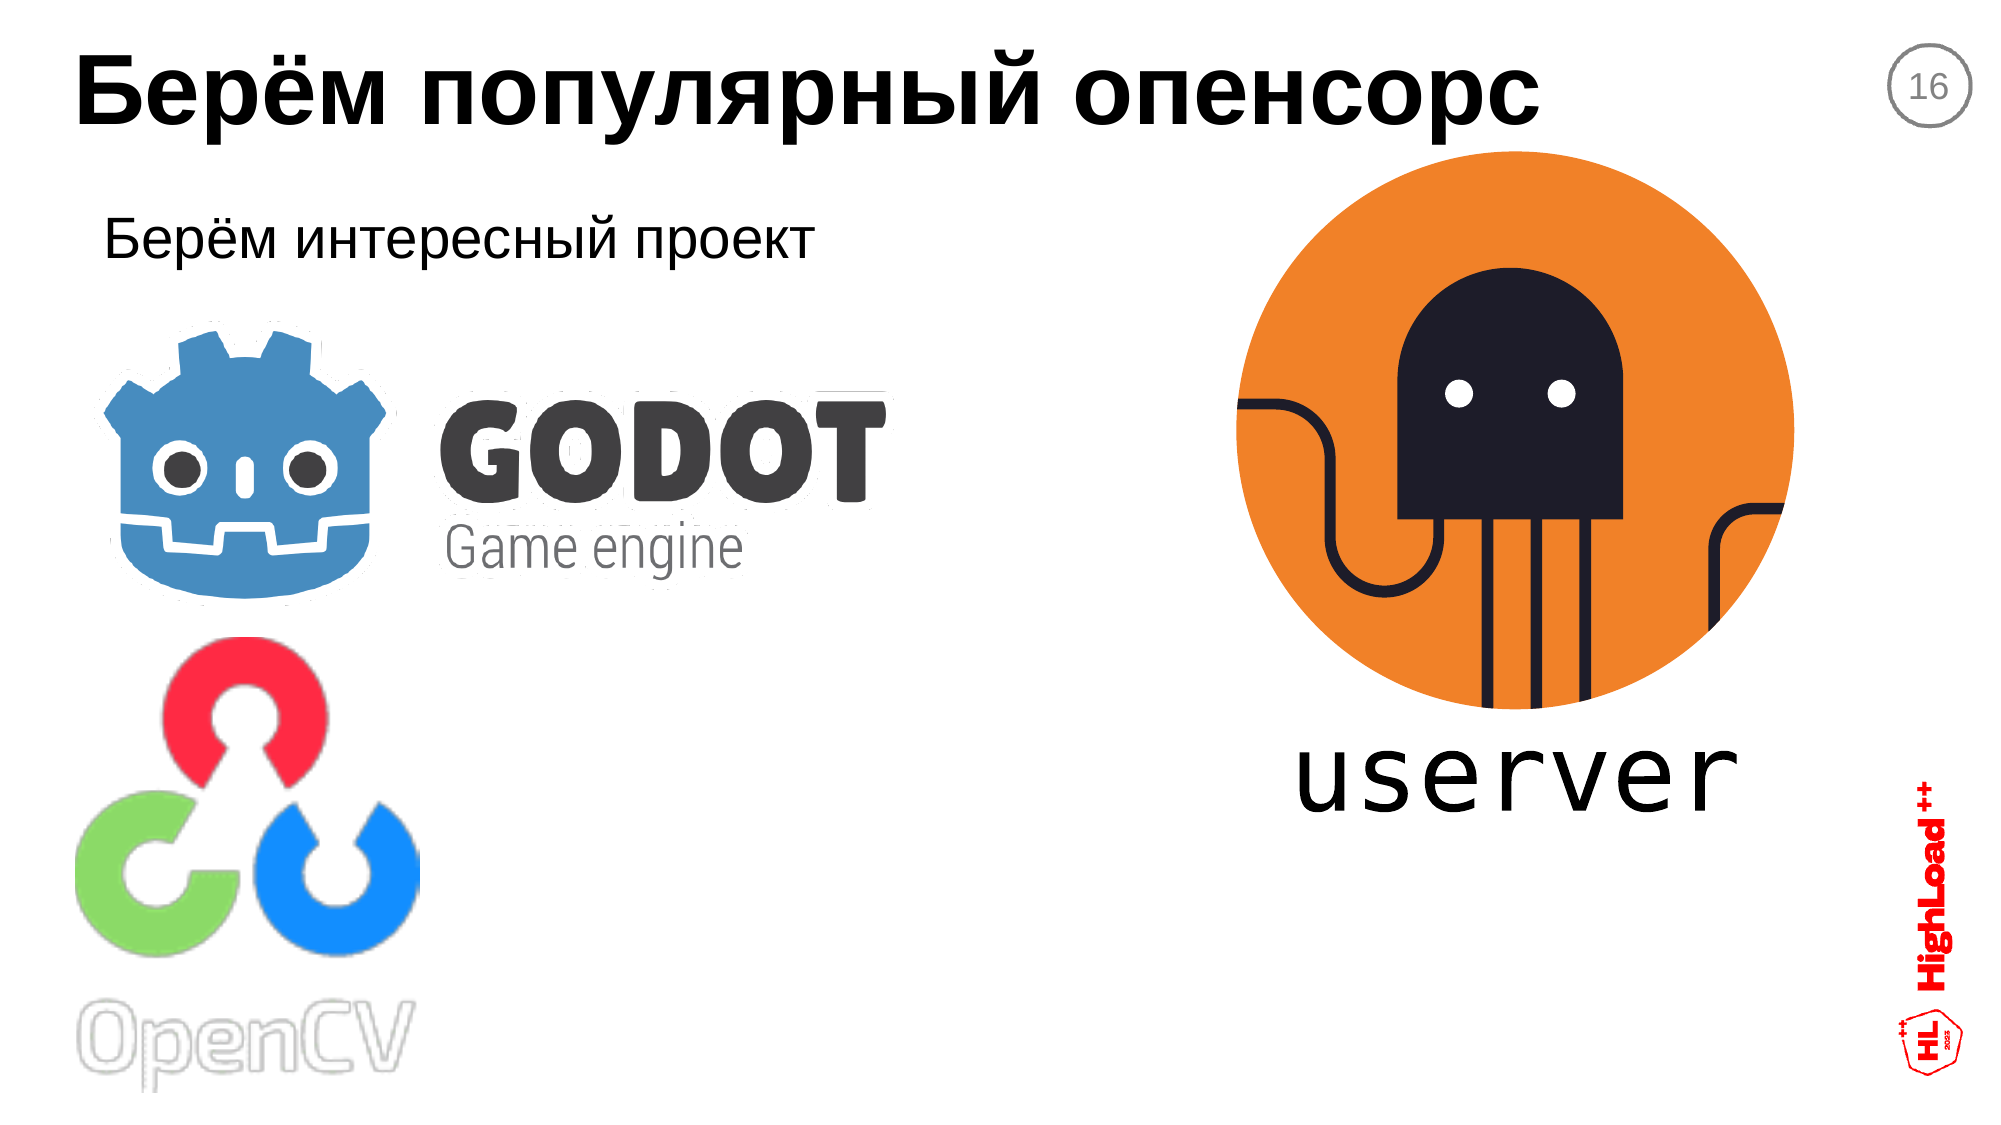

# Берём популярный опенсорс
16
Берём интересный проект